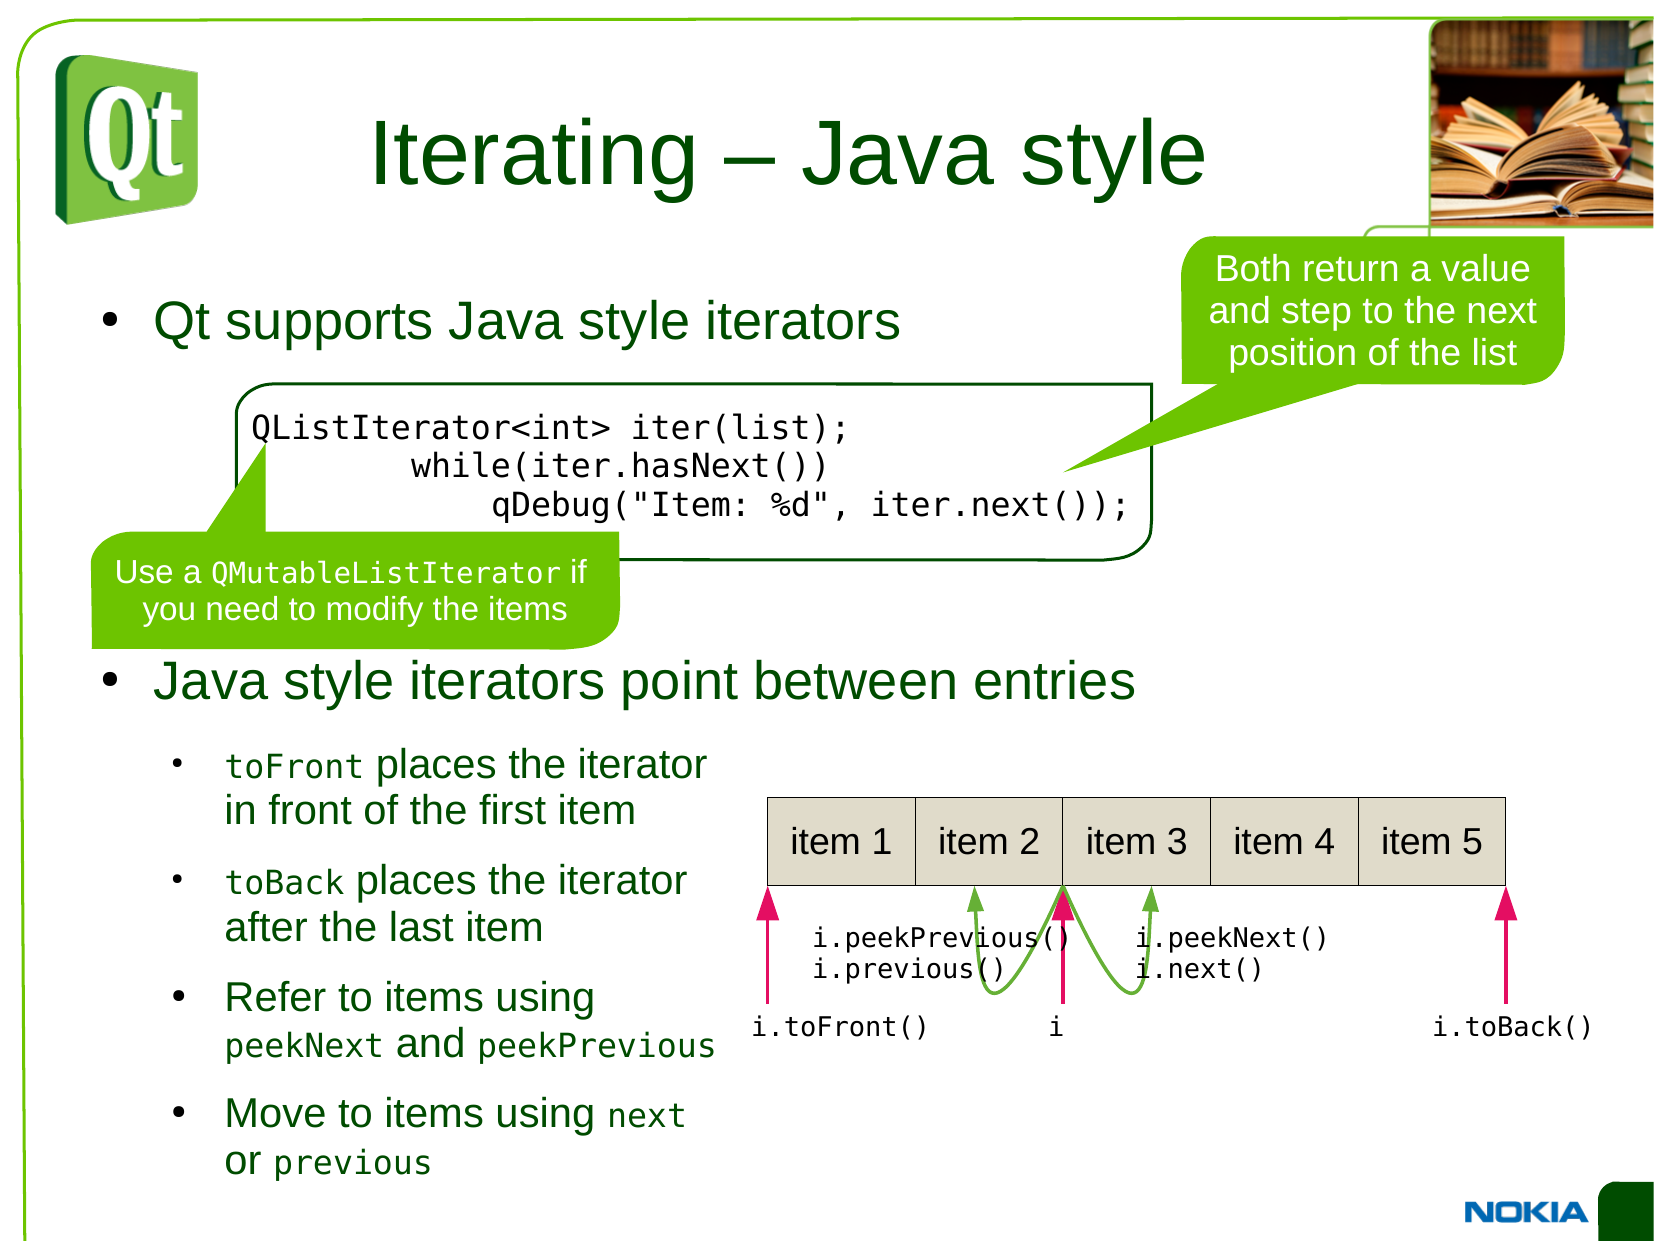

# Iterating – Java style
Both return a value
and step to the next
position of the list
Qt supports Java style iterators
Java style iterators point between entries
toFront places the iterator
in front of the first item
toBack places the iterator
after the last item
Refer to items using
peekNext and peekPrevious
Move to items using next
or previous
QListIterator<int> iter(list);
 while(iter.hasNext())
 qDebug("Item: %d", iter.next());
Use a QMutableListIterator if
you need to modify the items
item 1
item 2
item 3
item 4
item 5
i.peekPrevious()
i.previous()
i.peekNext()
i.next()
i.toFront()
i
i.toBack()